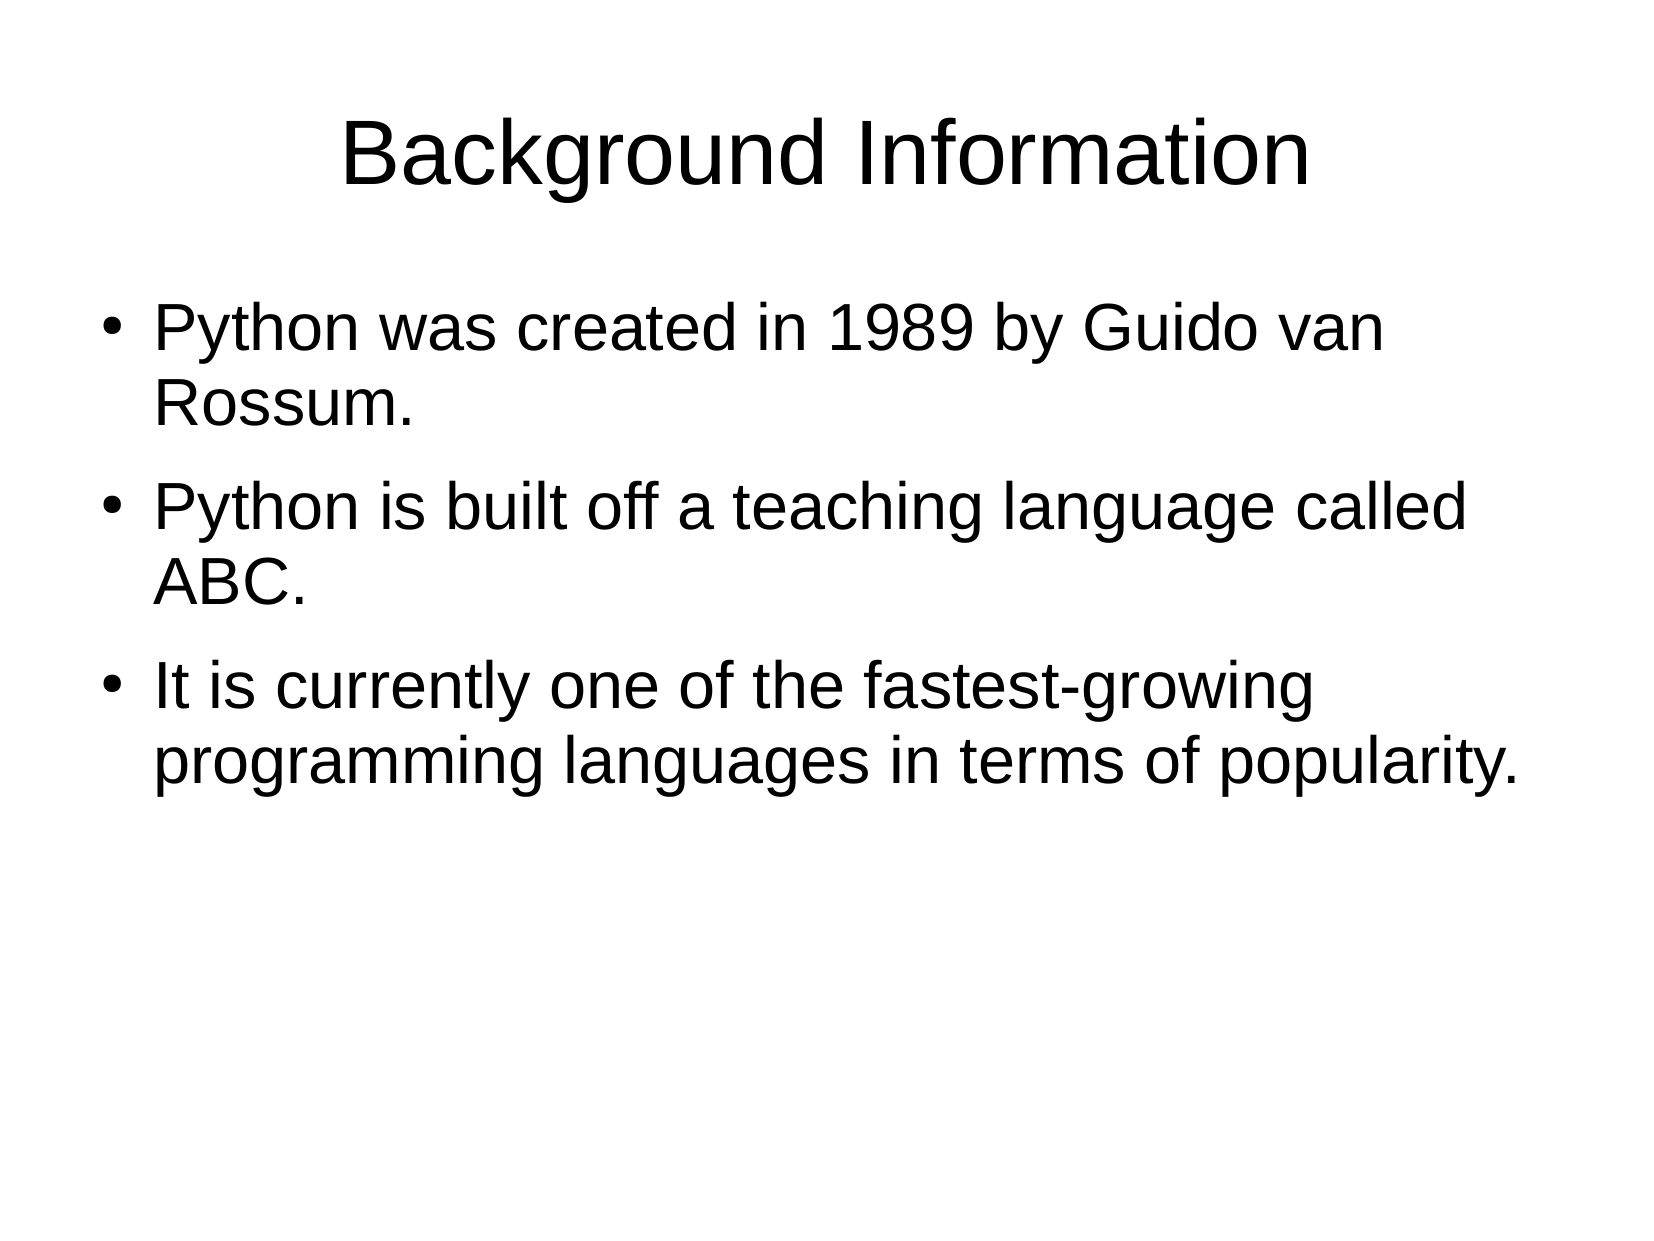

# Background Information
Python was created in 1989 by Guido van Rossum.
Python is built off a teaching language called ABC.
It is currently one of the fastest-growing programming languages in terms of popularity.